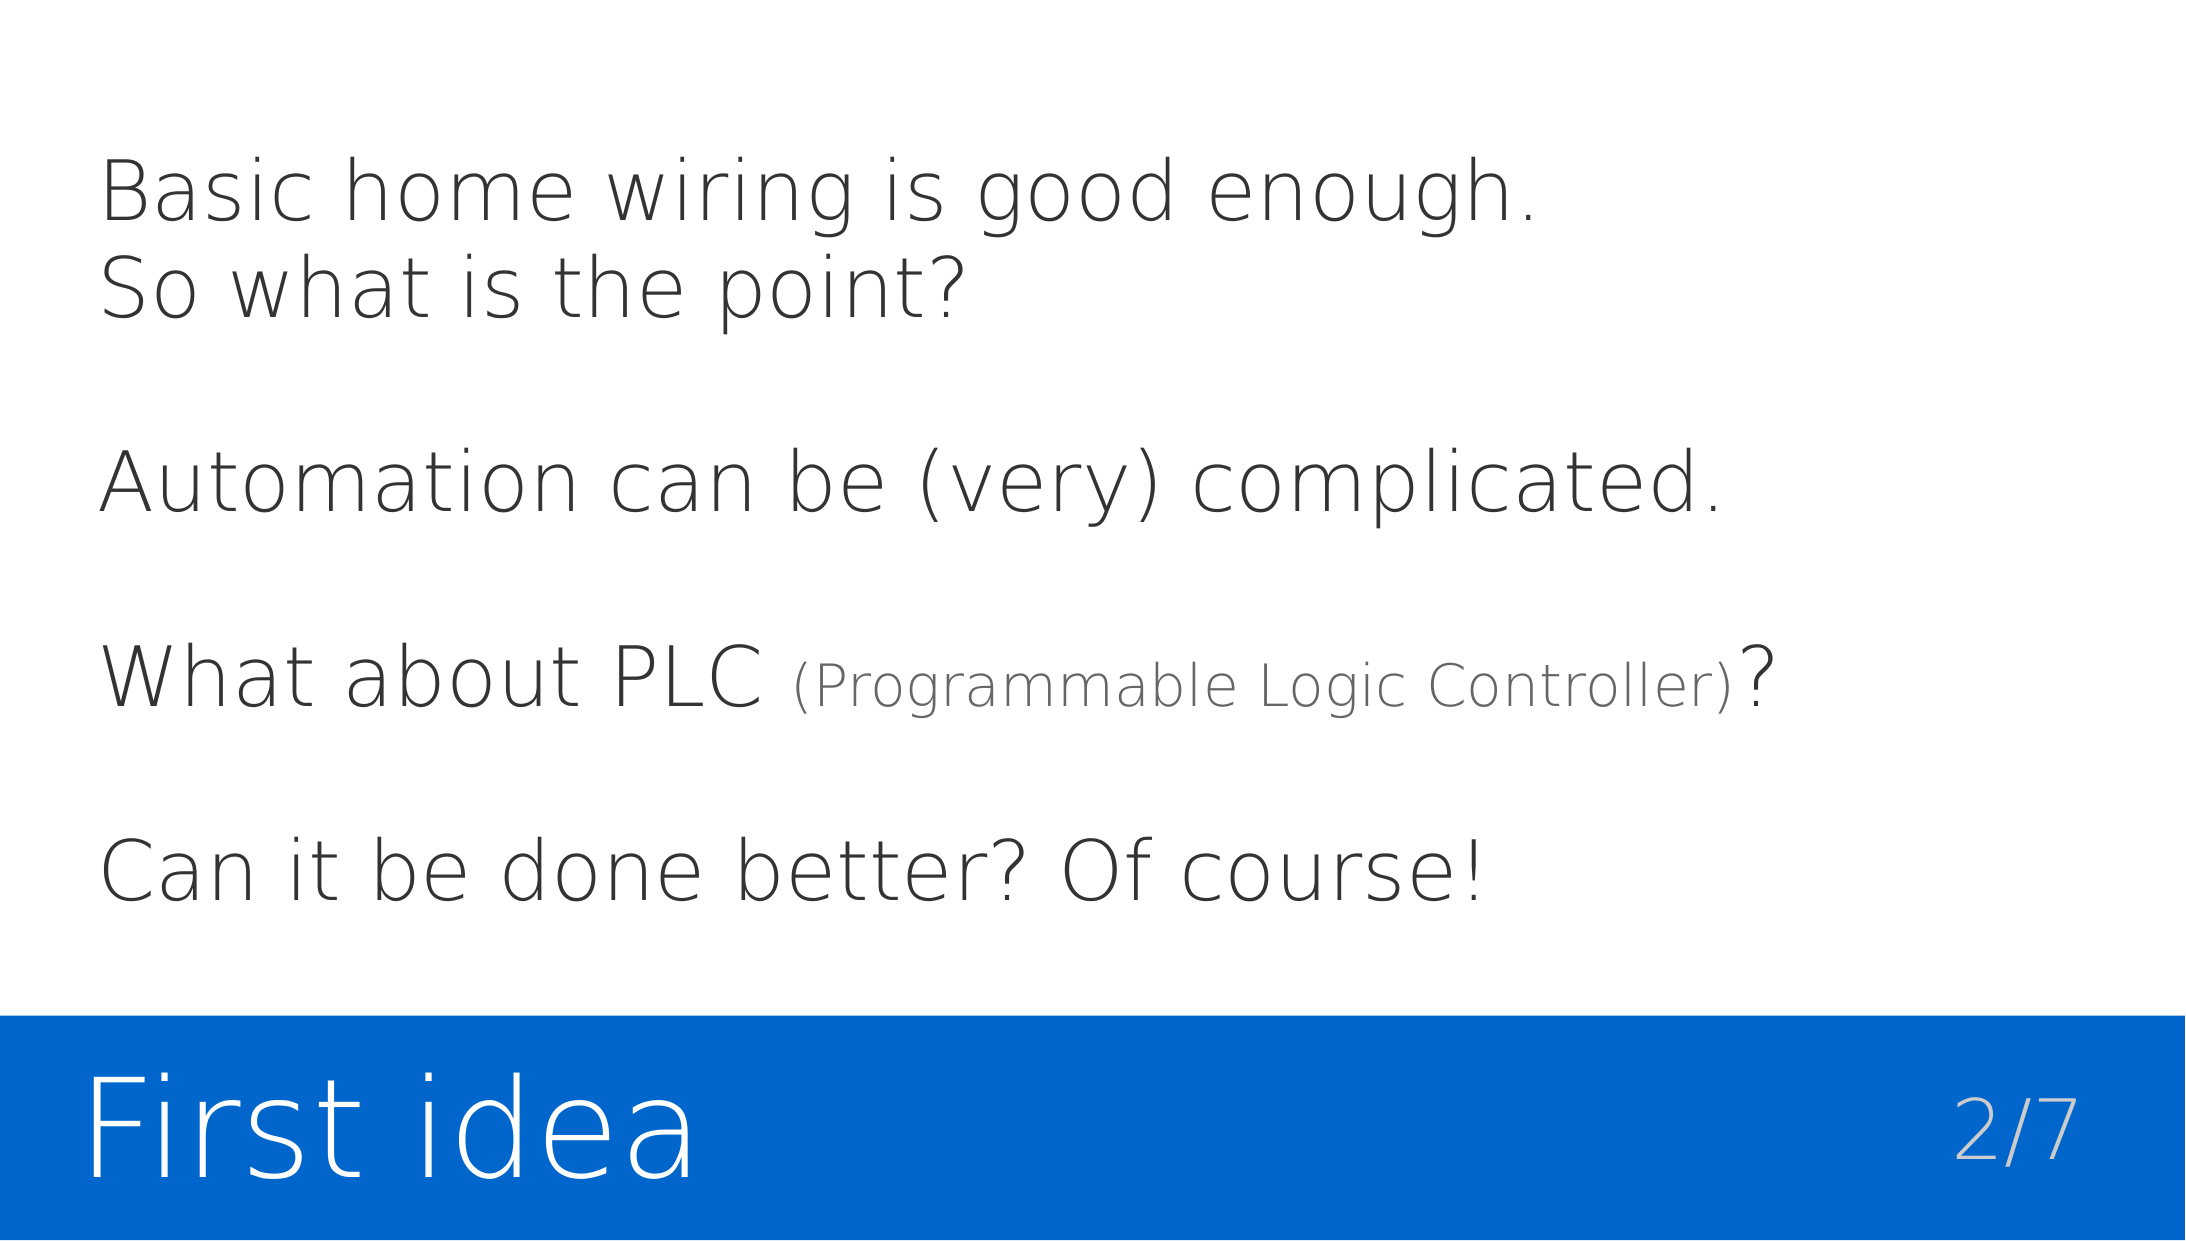

Basic home wiring is good enough.
So what is the point?
Automation can be (very) complicated.
What about PLC (Programmable Logic Controller)?
Can it be done better? Of course!
First idea
2/7